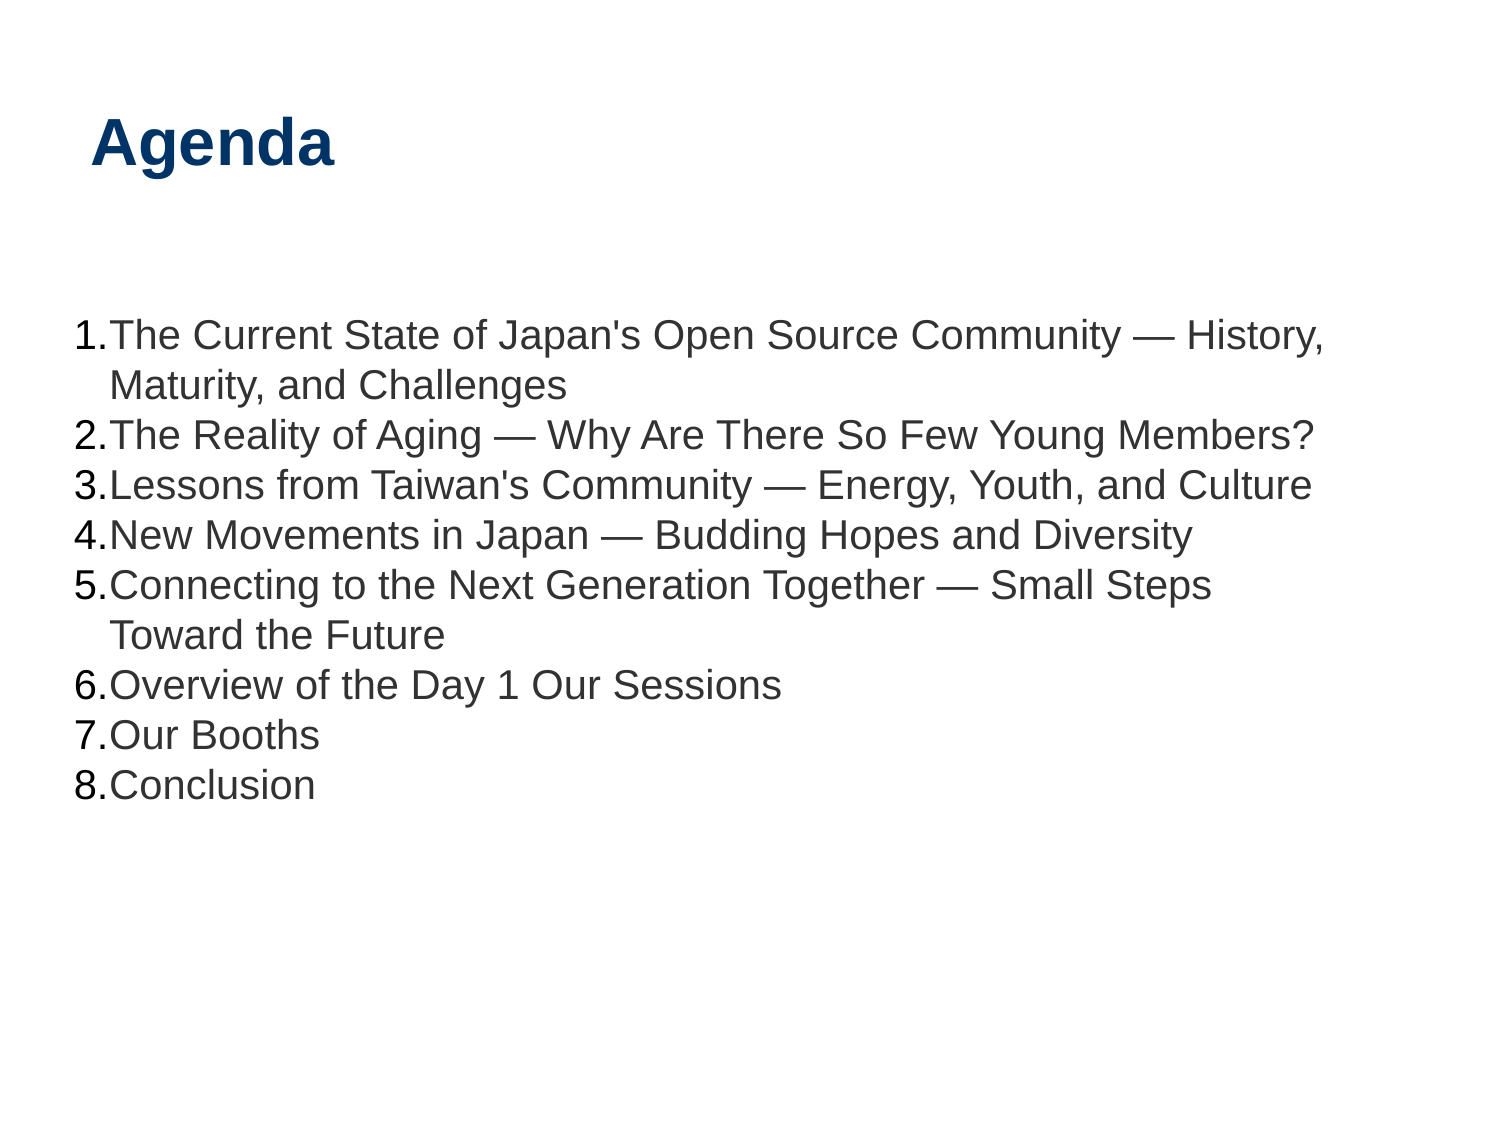

# Agenda
The Current State of Japan's Open Source Community — History, Maturity, and Challenges
The Reality of Aging — Why Are There So Few Young Members?
Lessons from Taiwan's Community — Energy, Youth, and Culture
New Movements in Japan — Budding Hopes and Diversity
Connecting to the Next Generation Together — Small Steps Toward the Future
Overview of the Day 1 Our Sessions
Our Booths
Conclusion